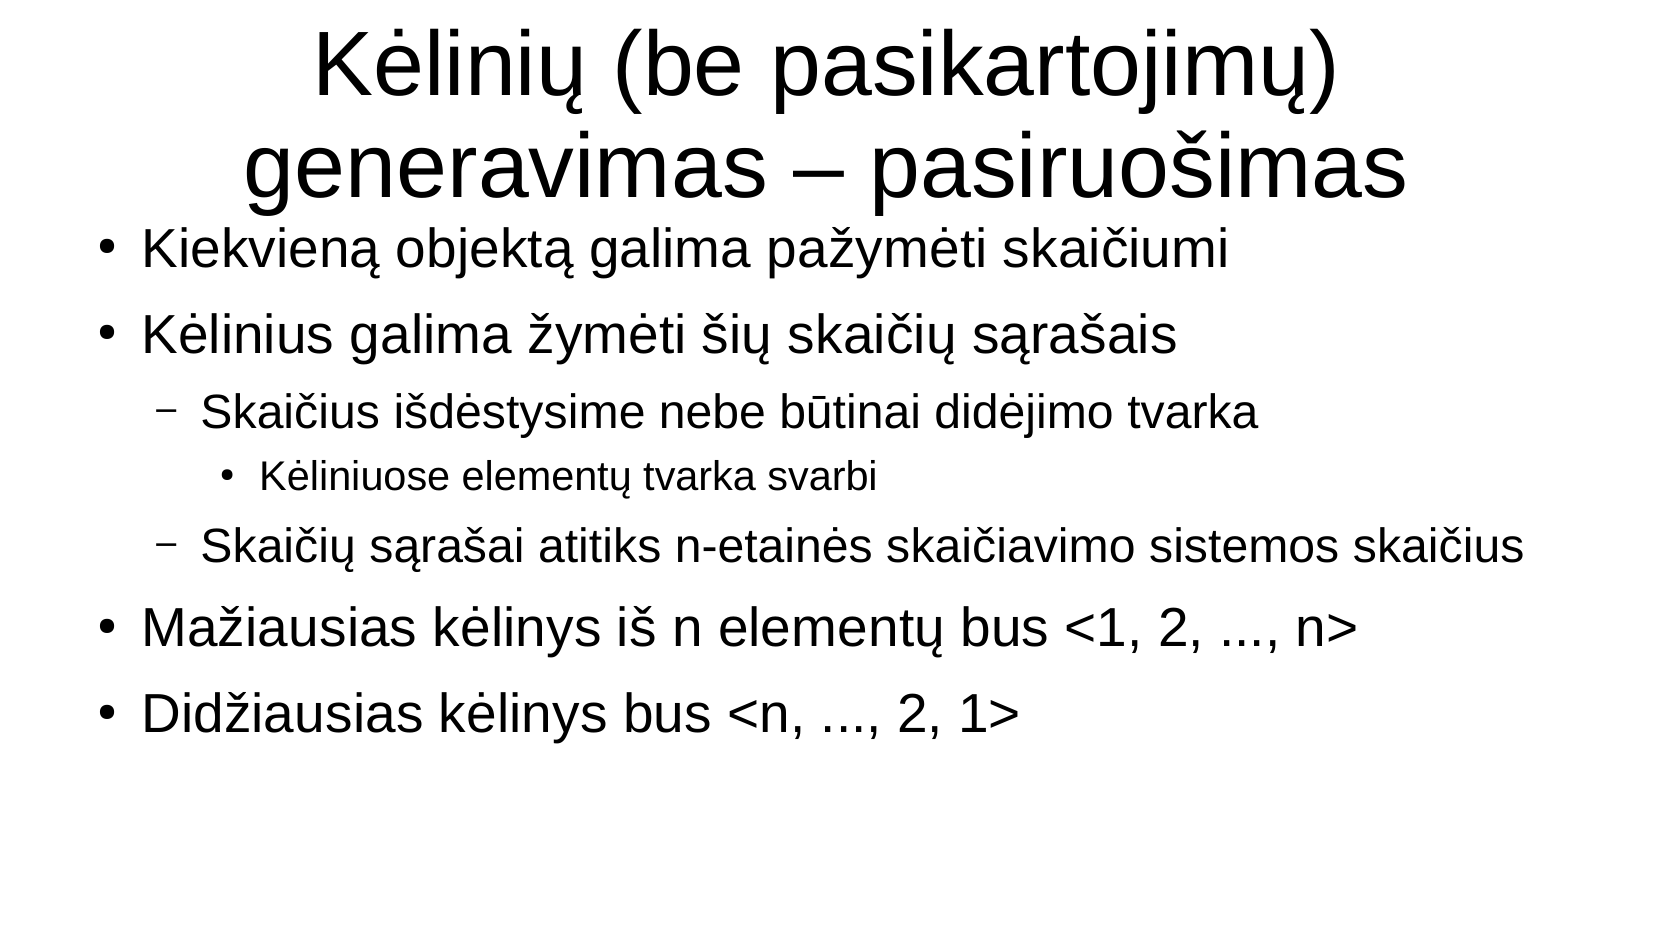

# Kėlinių (be pasikartojimų) generavimas – pasiruošimas
Kiekvieną objektą galima pažymėti skaičiumi
Kėlinius galima žymėti šių skaičių sąrašais
Skaičius išdėstysime nebe būtinai didėjimo tvarka
Kėliniuose elementų tvarka svarbi
Skaičių sąrašai atitiks n-etainės skaičiavimo sistemos skaičius
Mažiausias kėlinys iš n elementų bus <1, 2, ..., n>
Didžiausias kėlinys bus <n, ..., 2, 1>